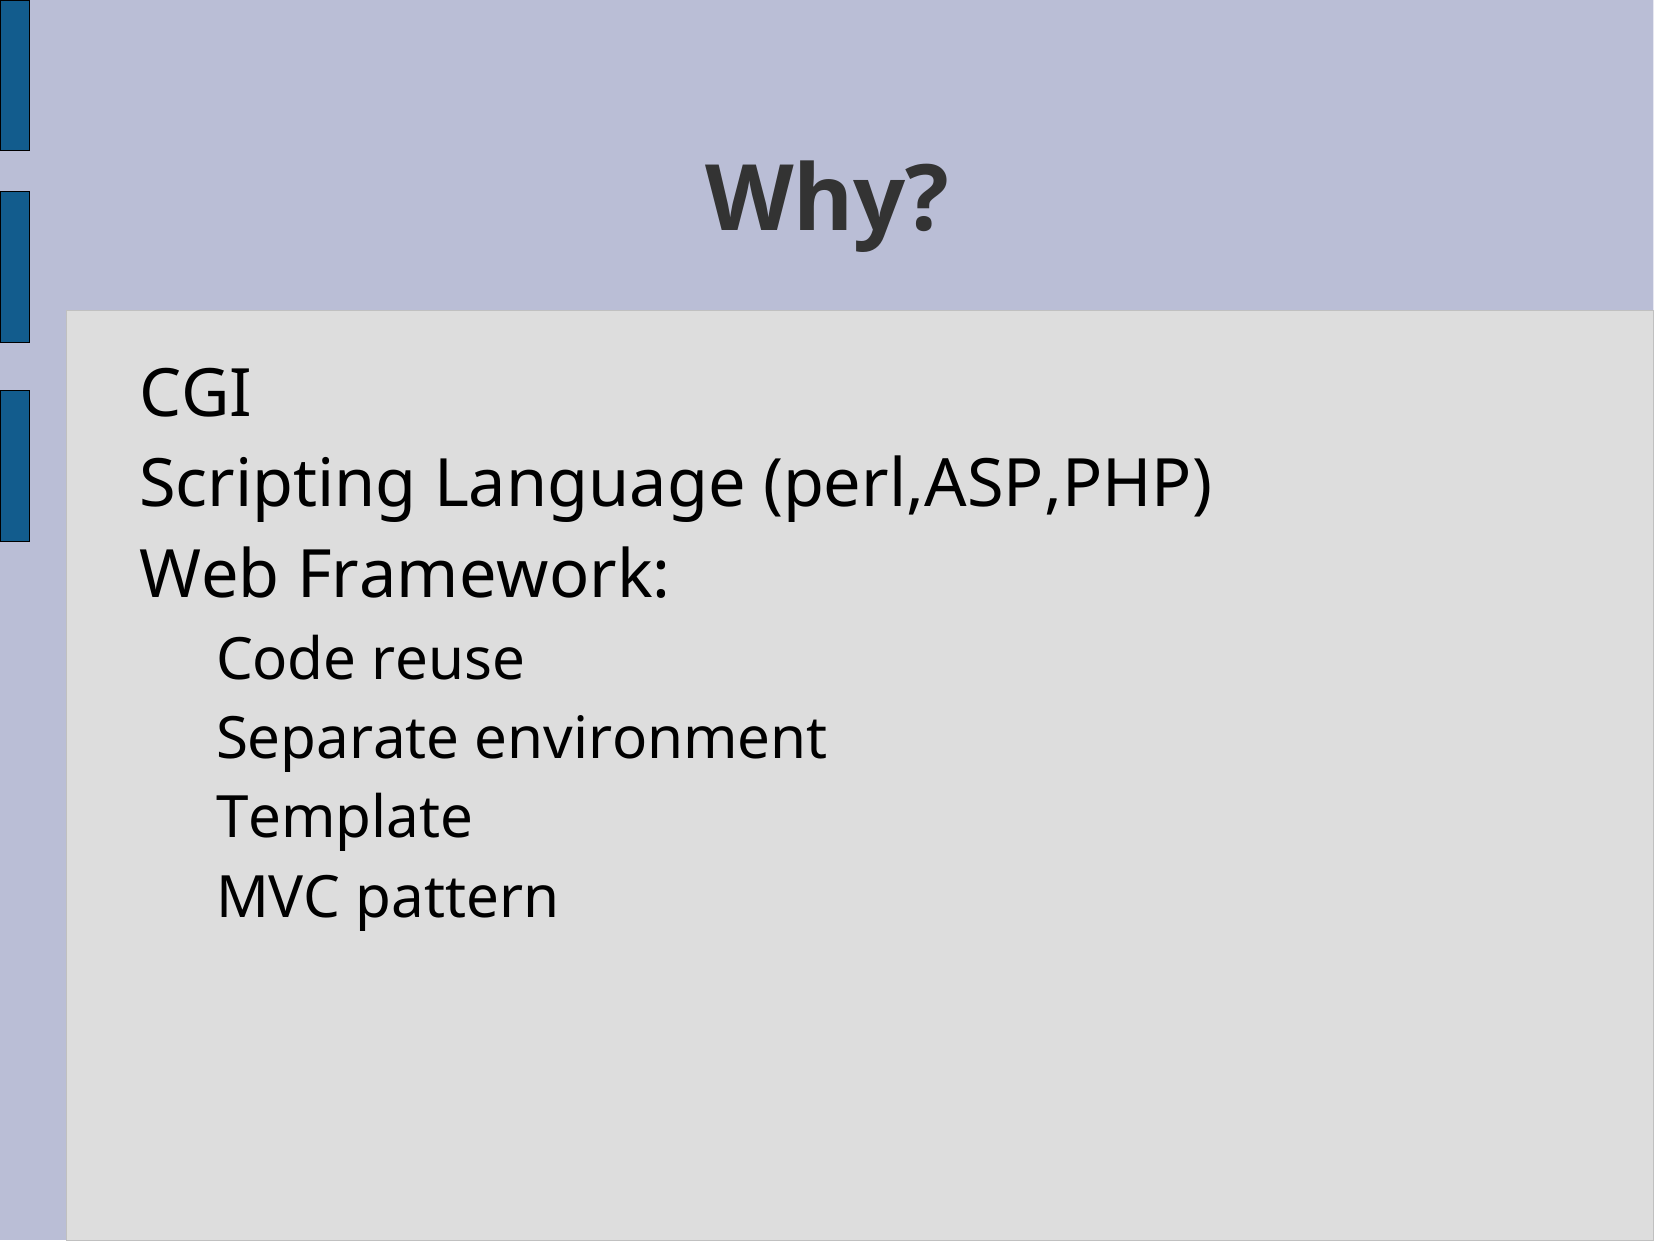

# Why?
CGI
Scripting Language (perl,ASP,PHP)
Web Framework:
Code reuse
Separate environment
Template
MVC pattern